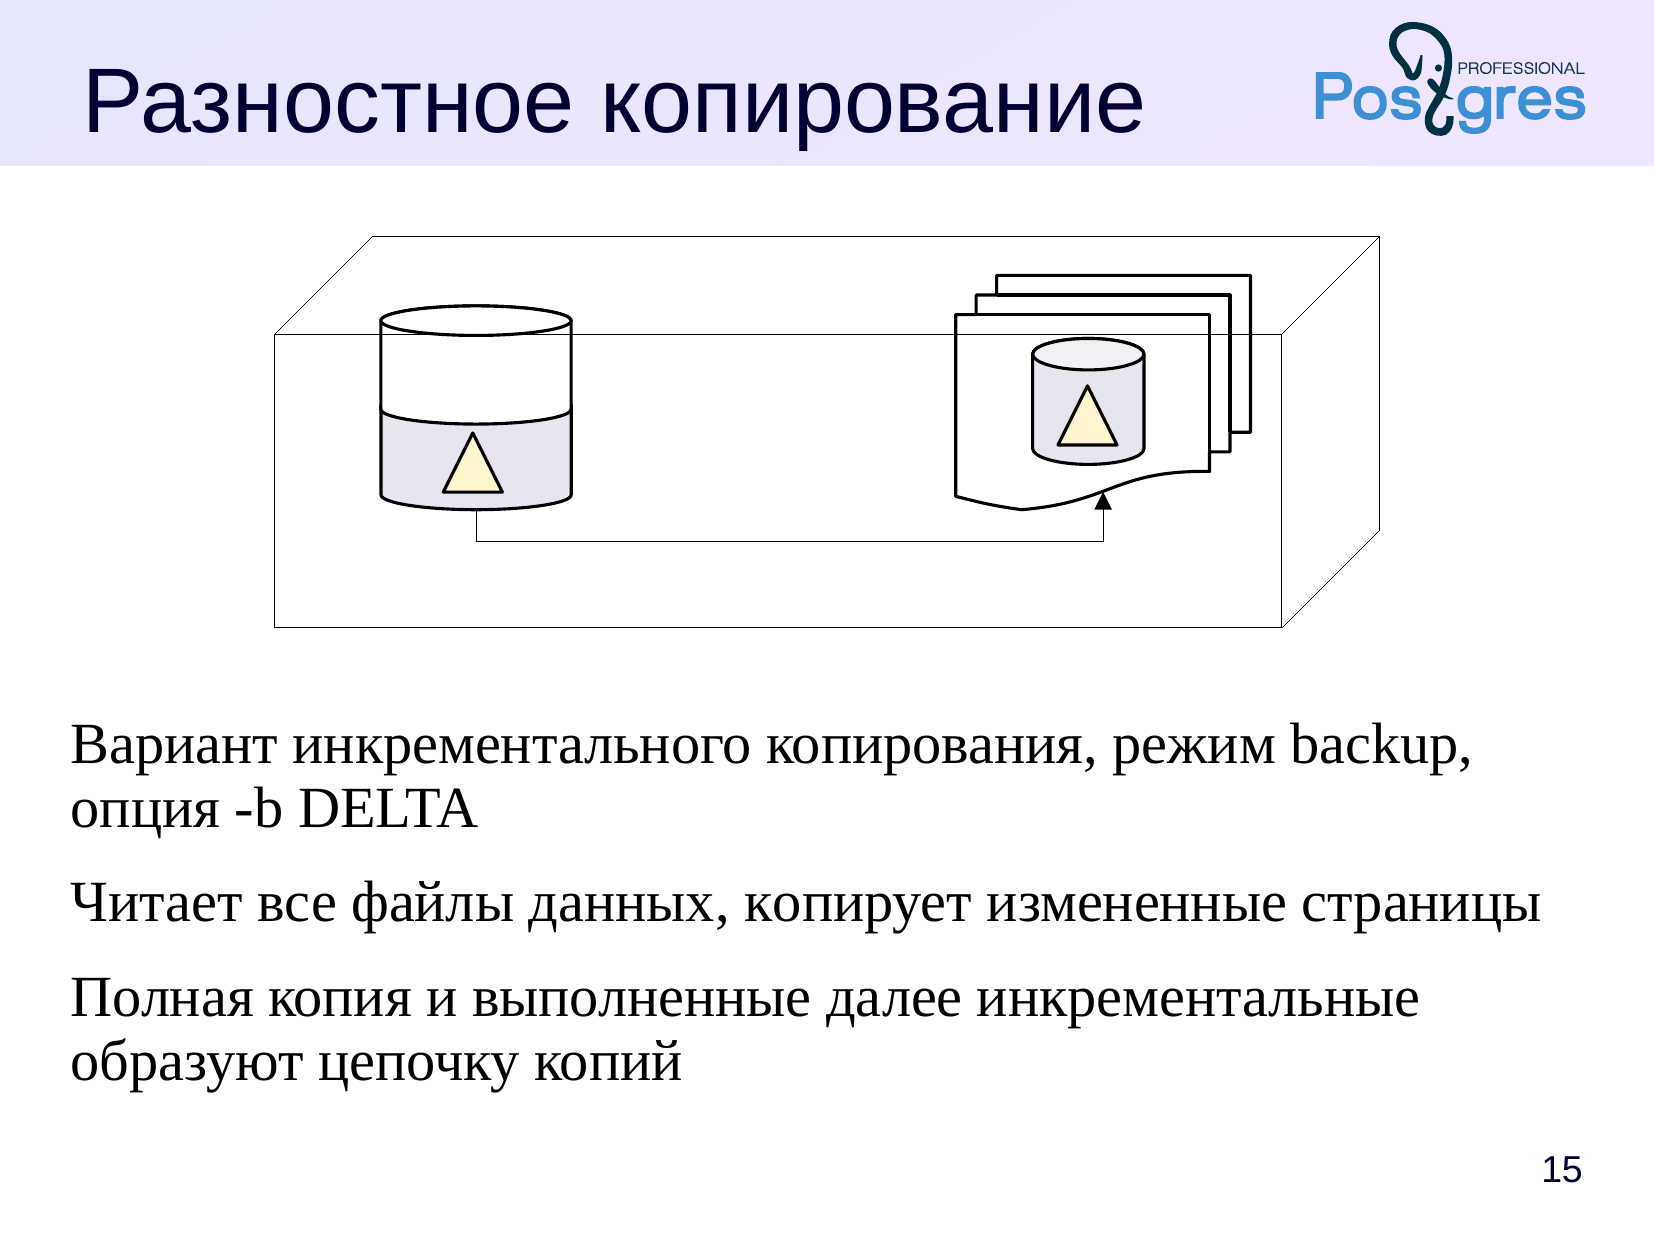

# Разностное копирование
Вариант инкрементального копирования, режим backup, опция -b DELTA
Читает все файлы данных, копирует измененные страницы
Полная копия и выполненные далее инкрементальные образуют цепочку копий